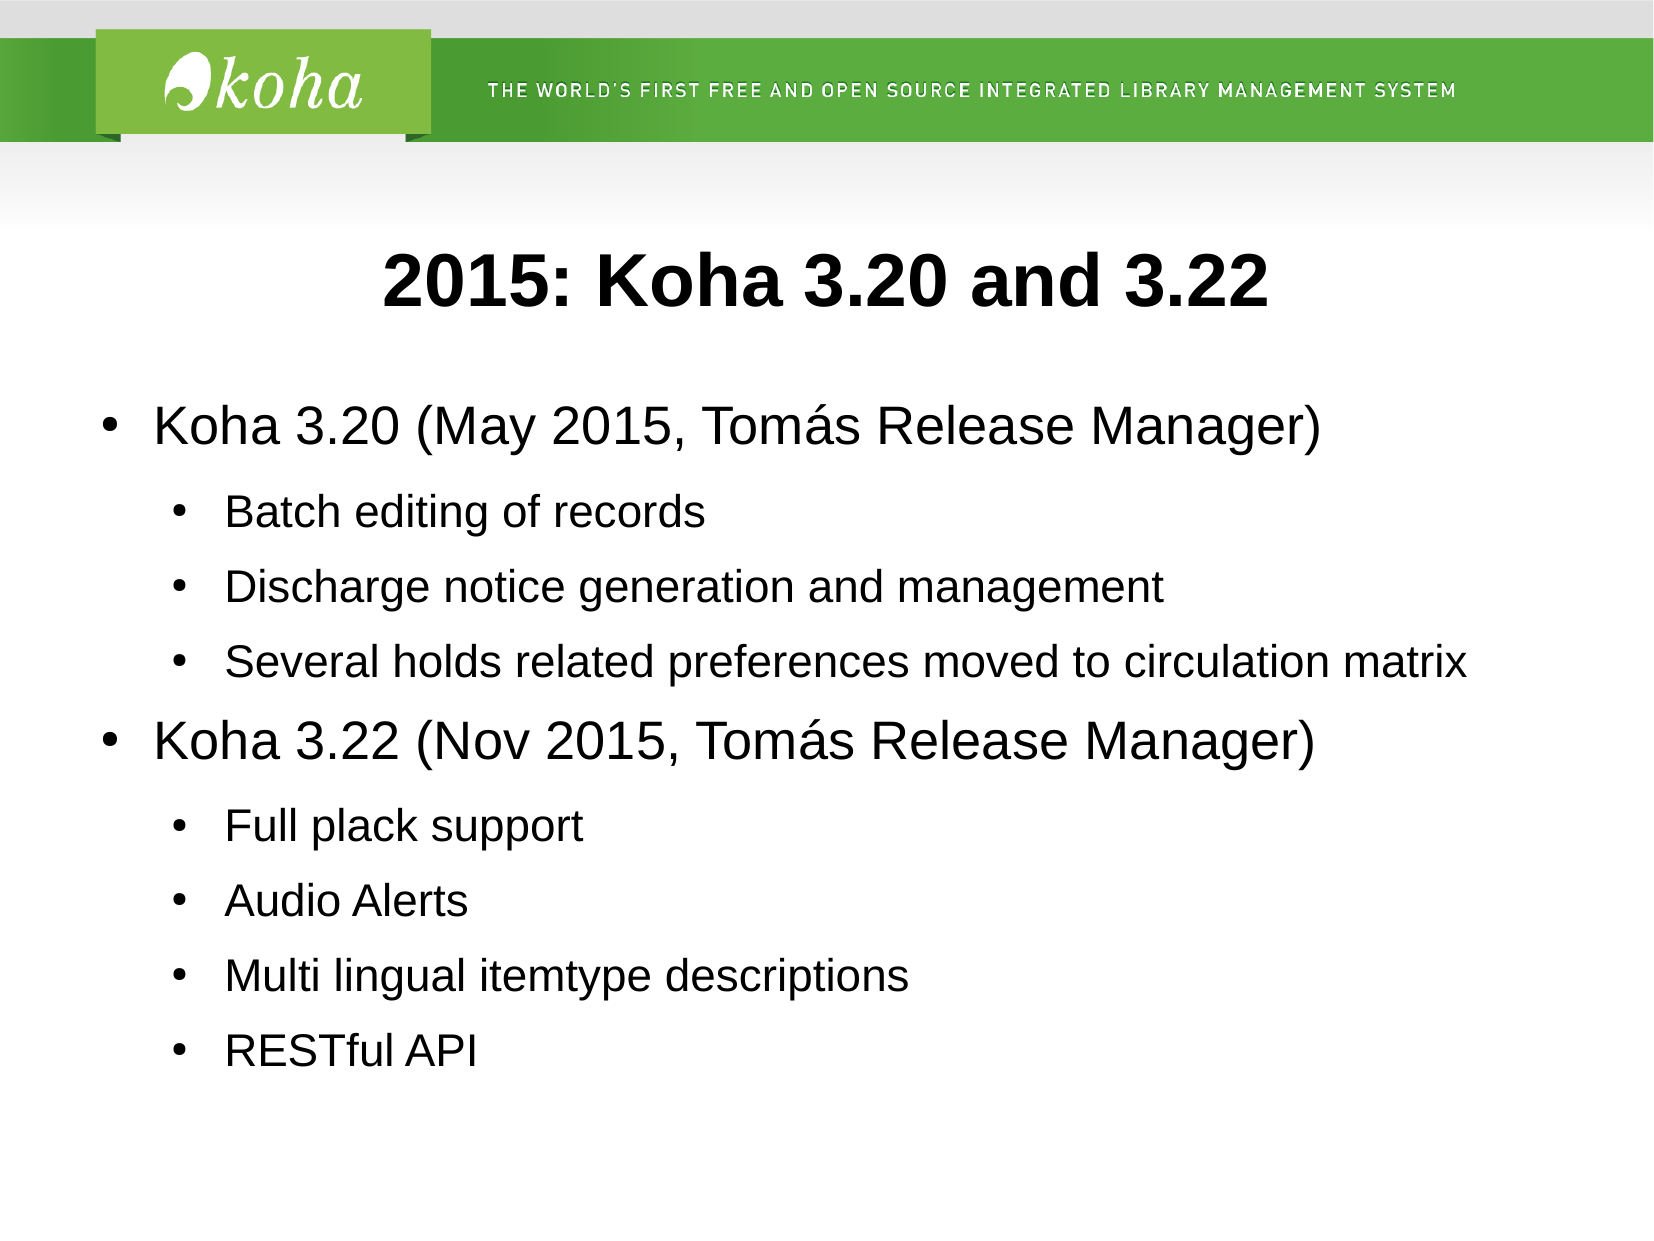

# 2015: Koha 3.20 and 3.22
Koha 3.20 (May 2015, Tomás Release Manager)
Batch editing of records
Discharge notice generation and management
Several holds related preferences moved to circulation matrix
Koha 3.22 (Nov 2015, Tomás Release Manager)
Full plack support
Audio Alerts
Multi lingual itemtype descriptions
RESTful API